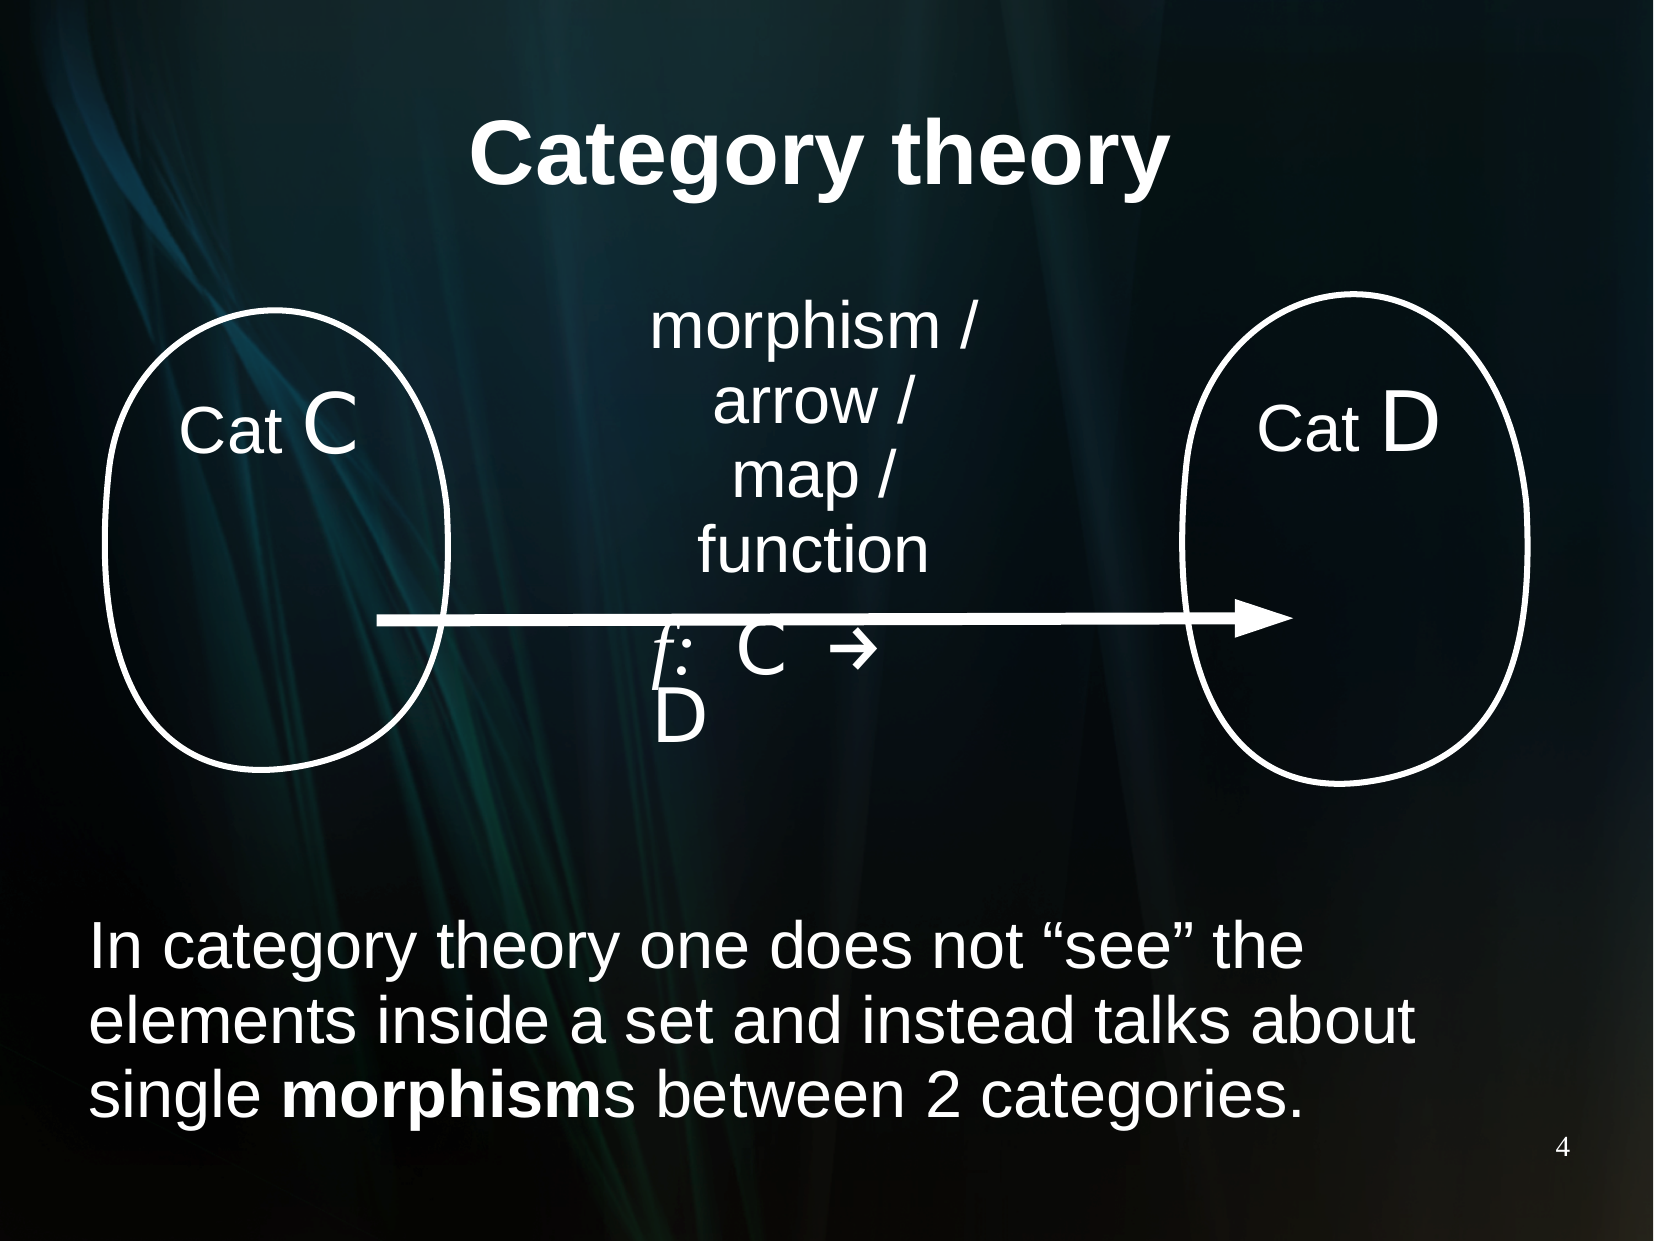

# Category theory
morphism /
arrow /
map /
function
Cat D
Cat C
f: C → D
In category theory one does not “see” the elements inside a set and instead talks about single morphisms between 2 categories.
4